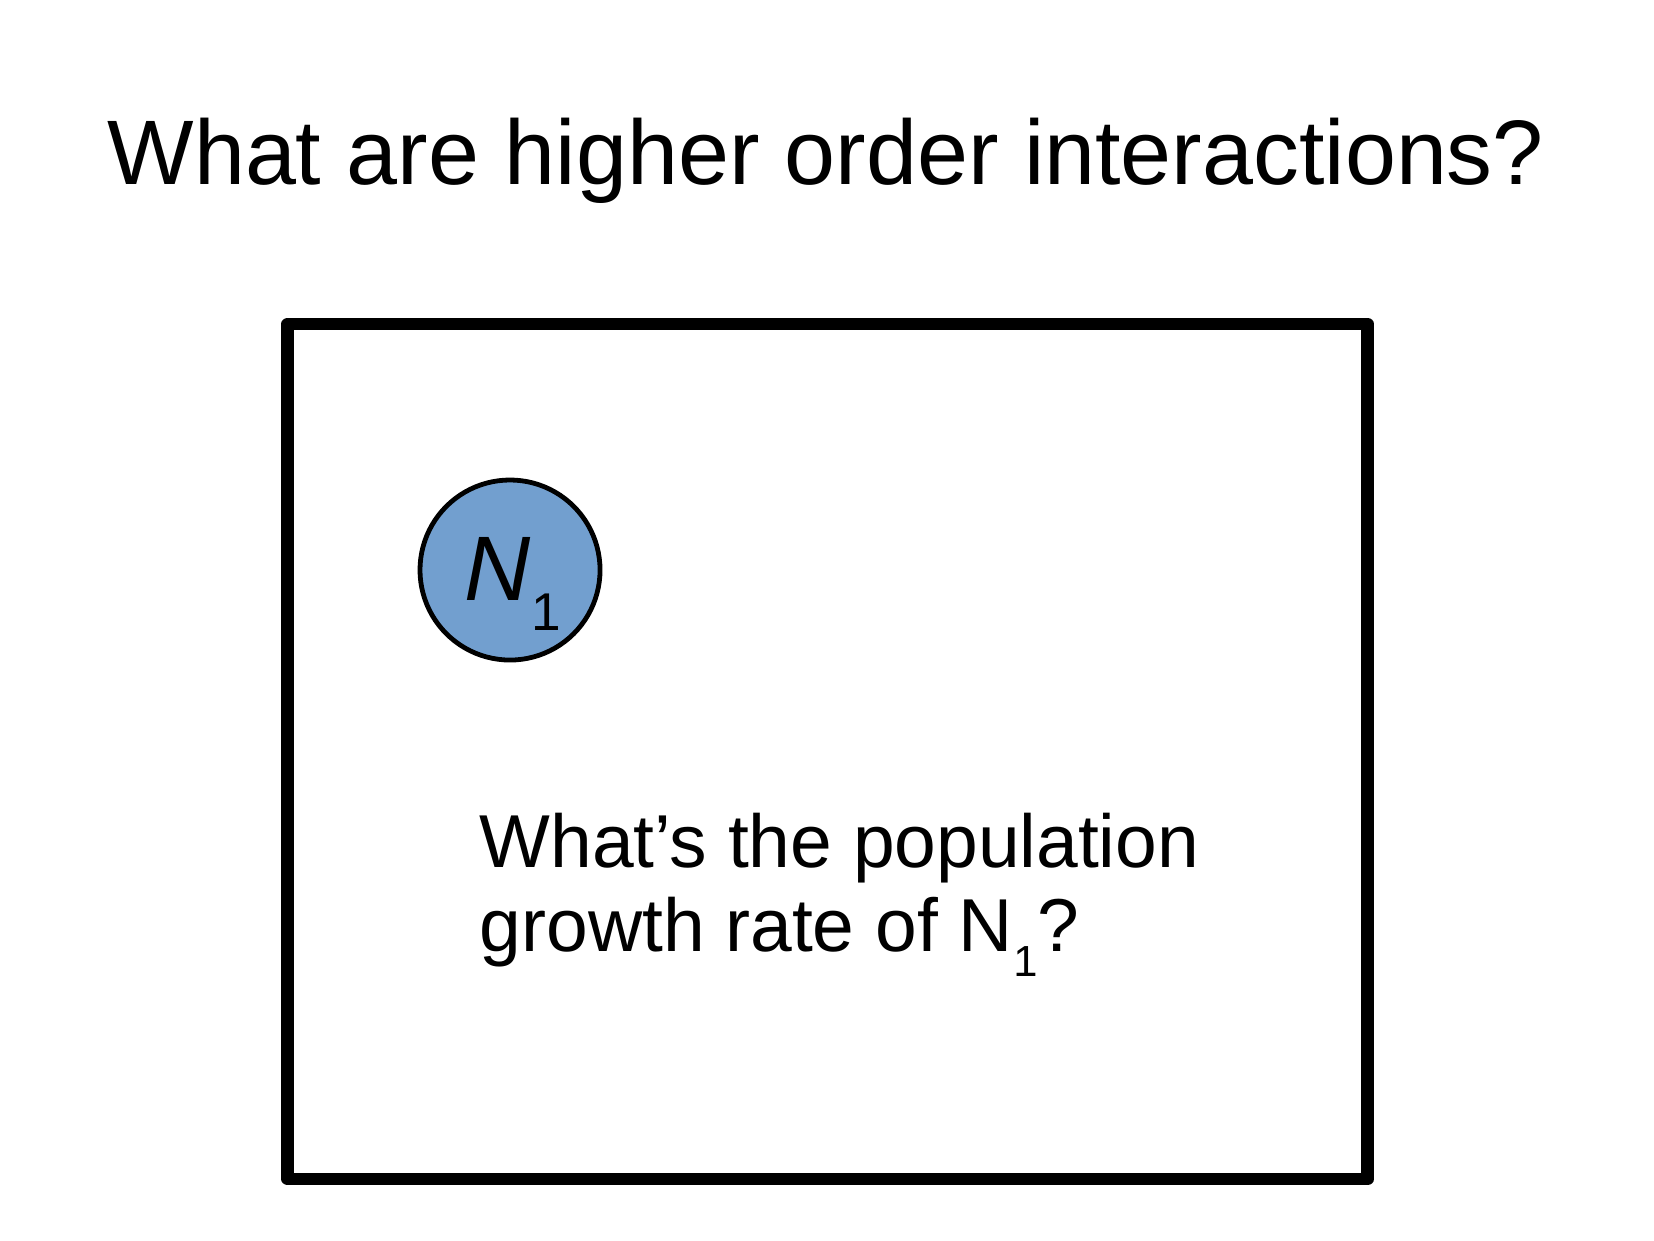

# What are higher order interactions?
N1
What’s the population growth rate of N1?